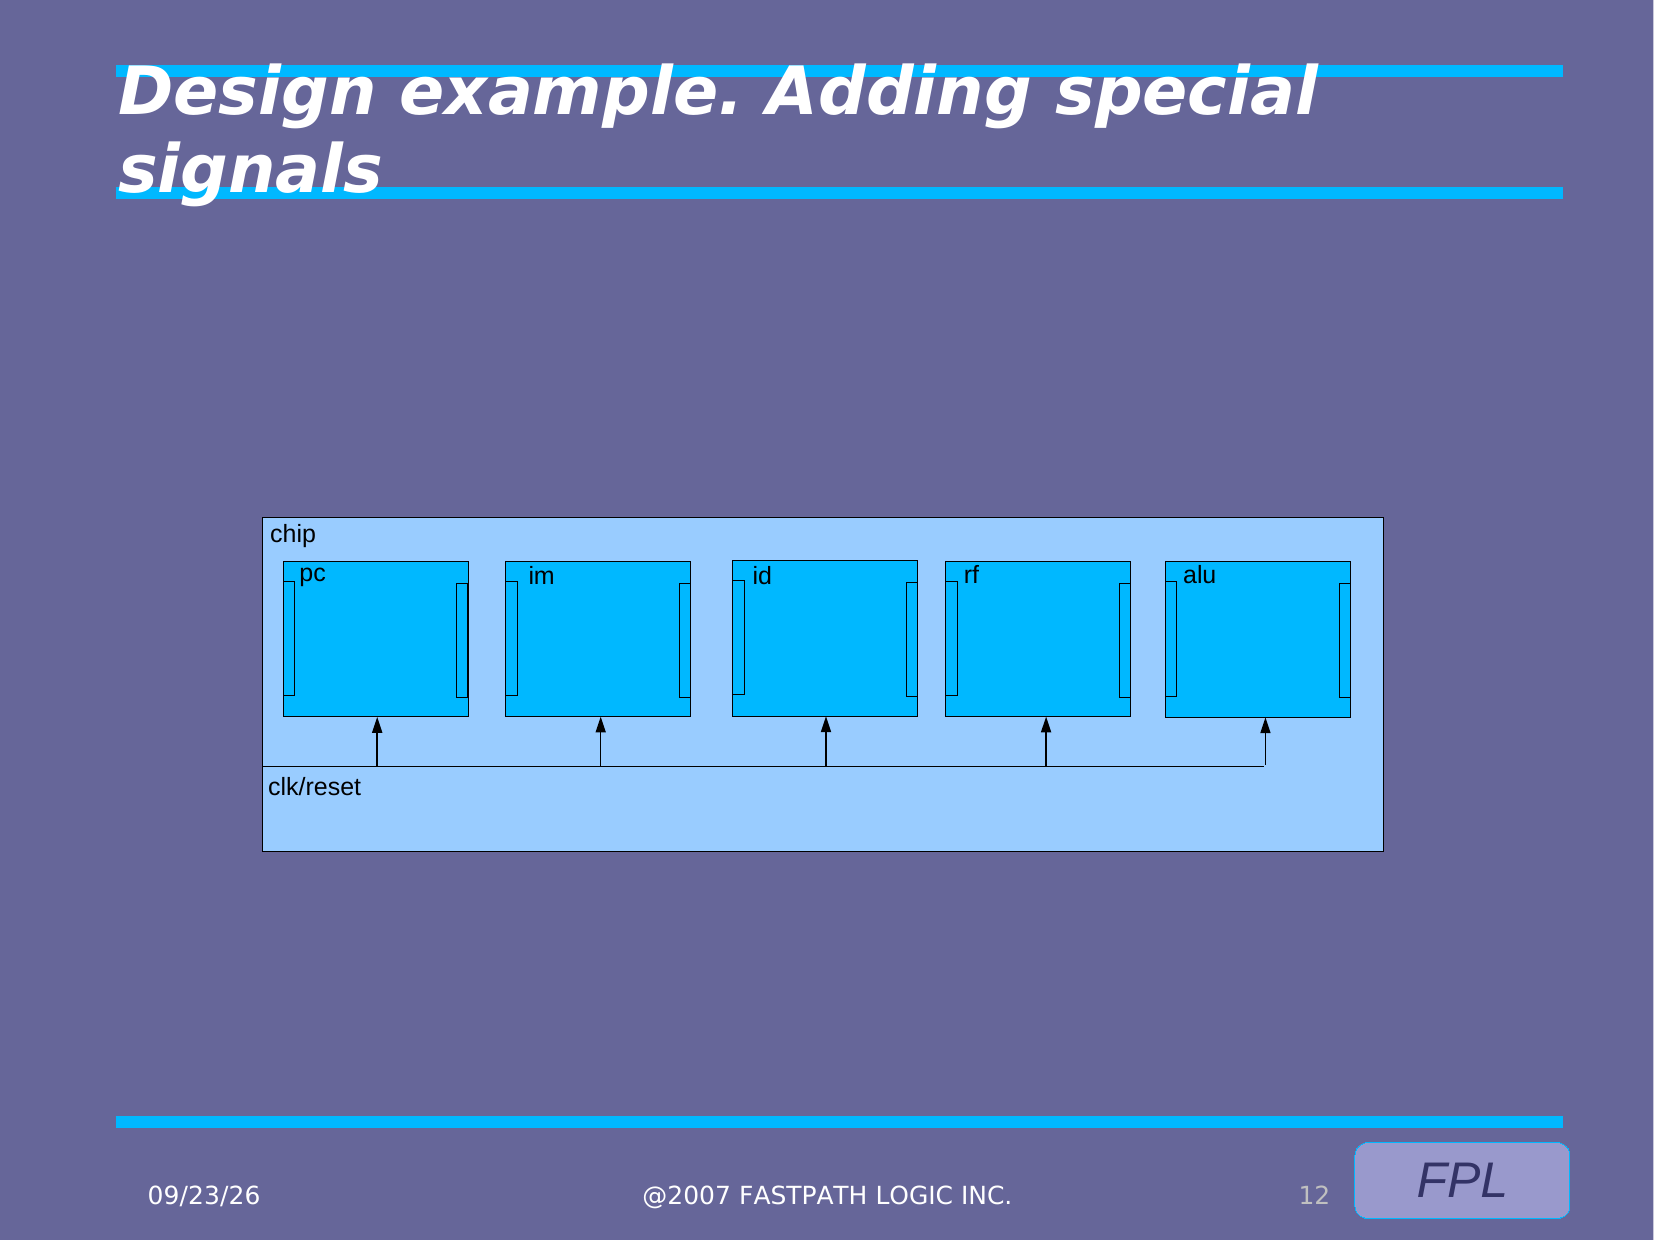

# Design example. Adding special signals
chip
pc
alu
rf
im
id
clk/reset
@2007 FASTPATH LOGIC INC.
12